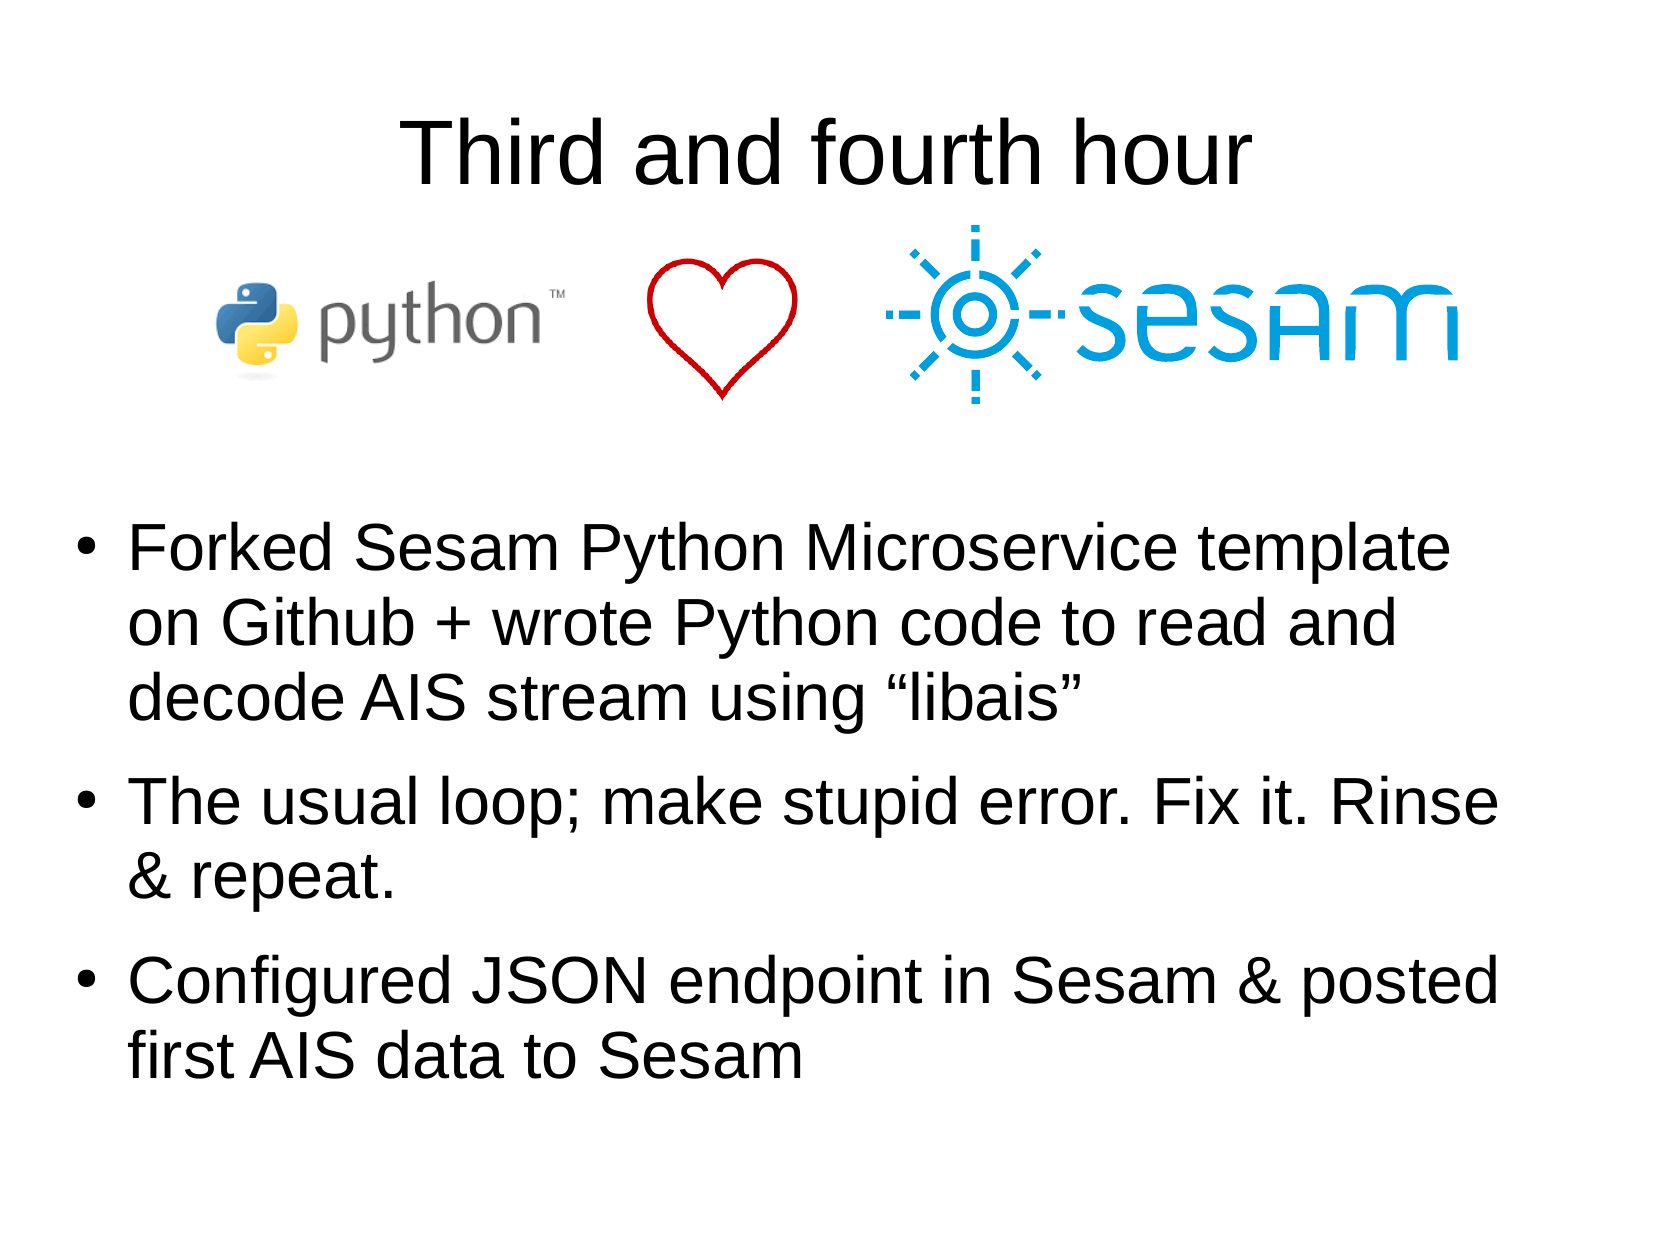

# Third and fourth hour
Forked Sesam Python Microservice template on Github + wrote Python code to read and decode AIS stream using “libais”
The usual loop; make stupid error. Fix it. Rinse & repeat.
Configured JSON endpoint in Sesam & posted first AIS data to Sesam